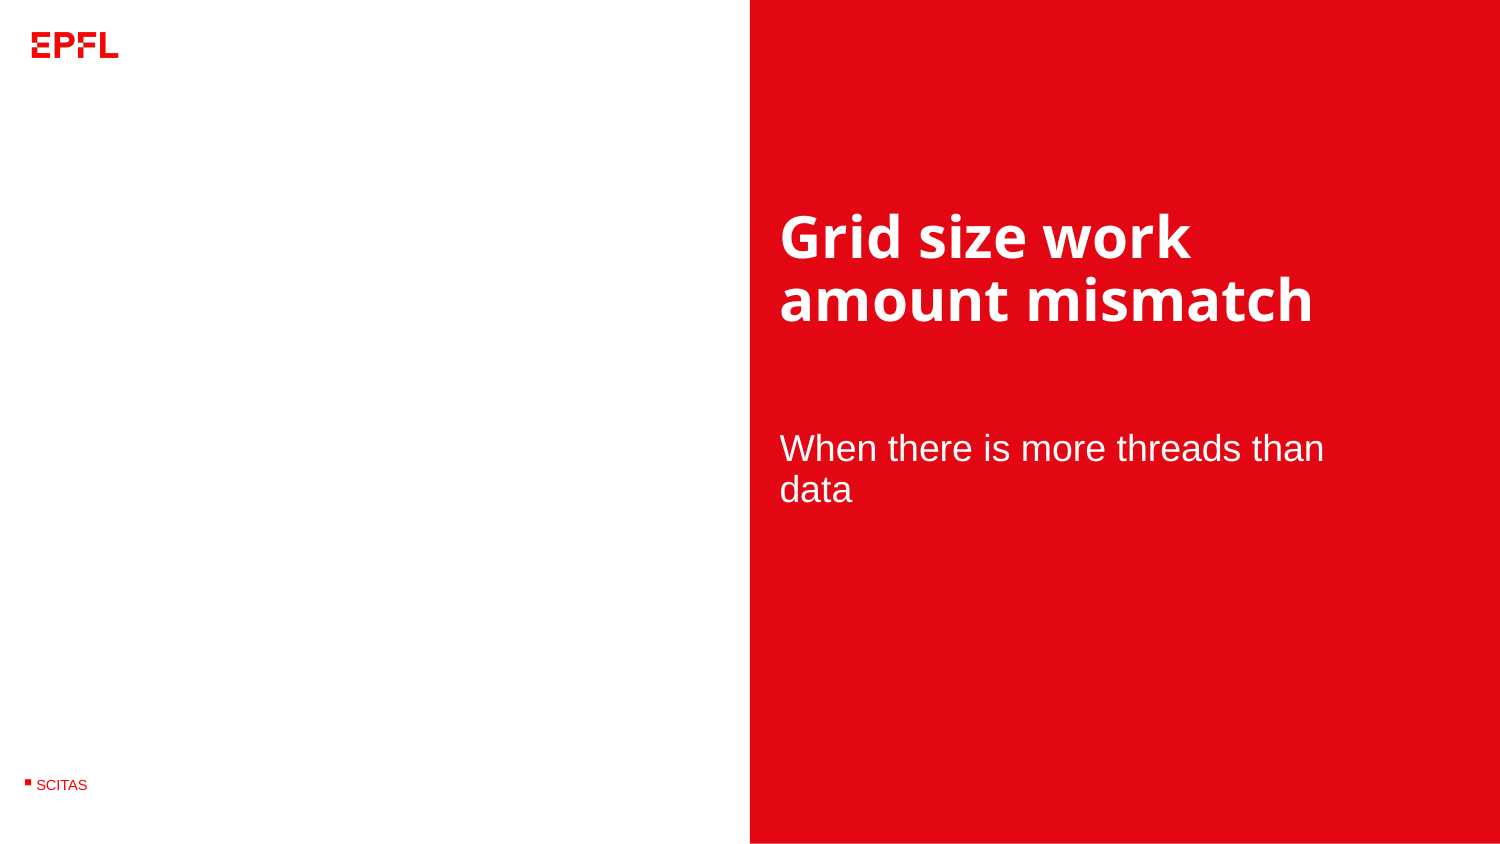

# Grid size work amount mismatch
When there is more threads than data